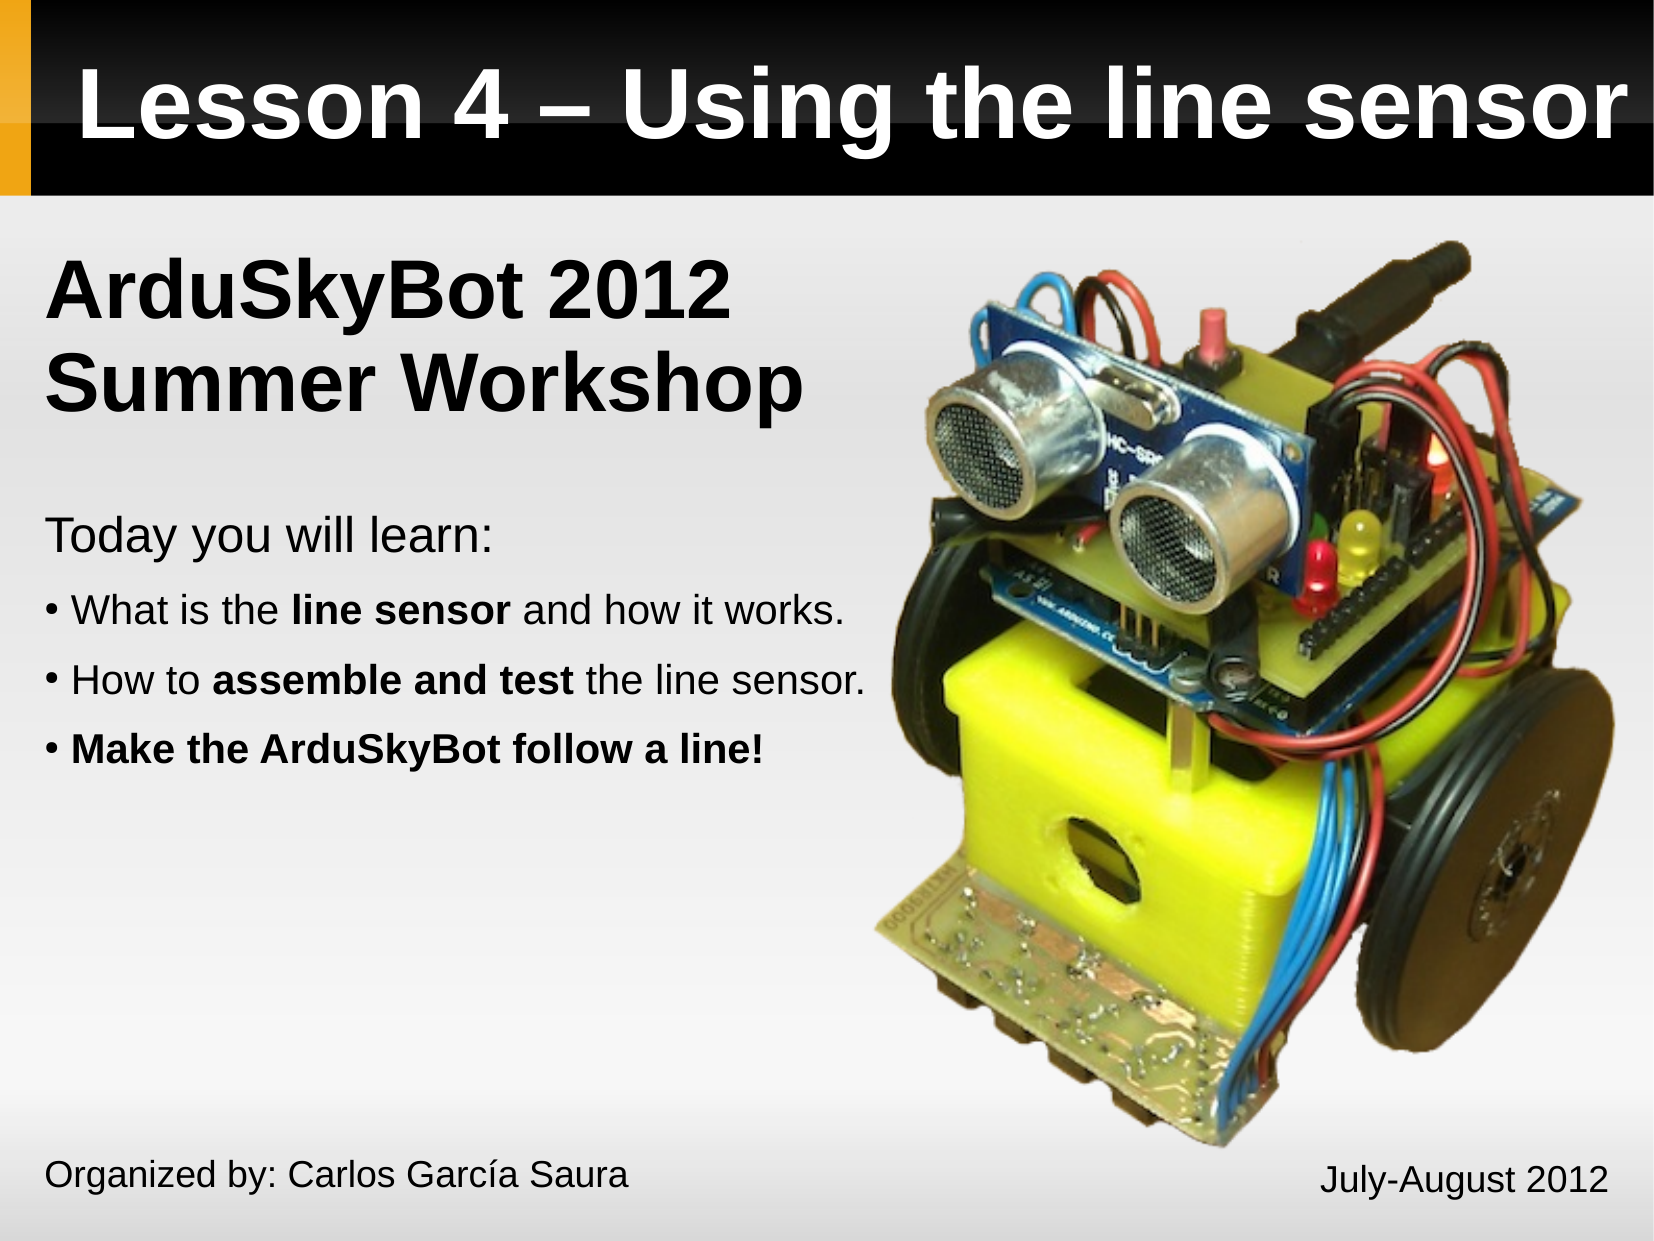

# Lesson 4 – Using the line sensor
ArduSkyBot 2012 Summer Workshop
Today you will learn:
 What is the line sensor and how it works.
 How to assemble and test the line sensor.
 Make the ArduSkyBot follow a line!
Organized by: Carlos García Saura
July-August 2012